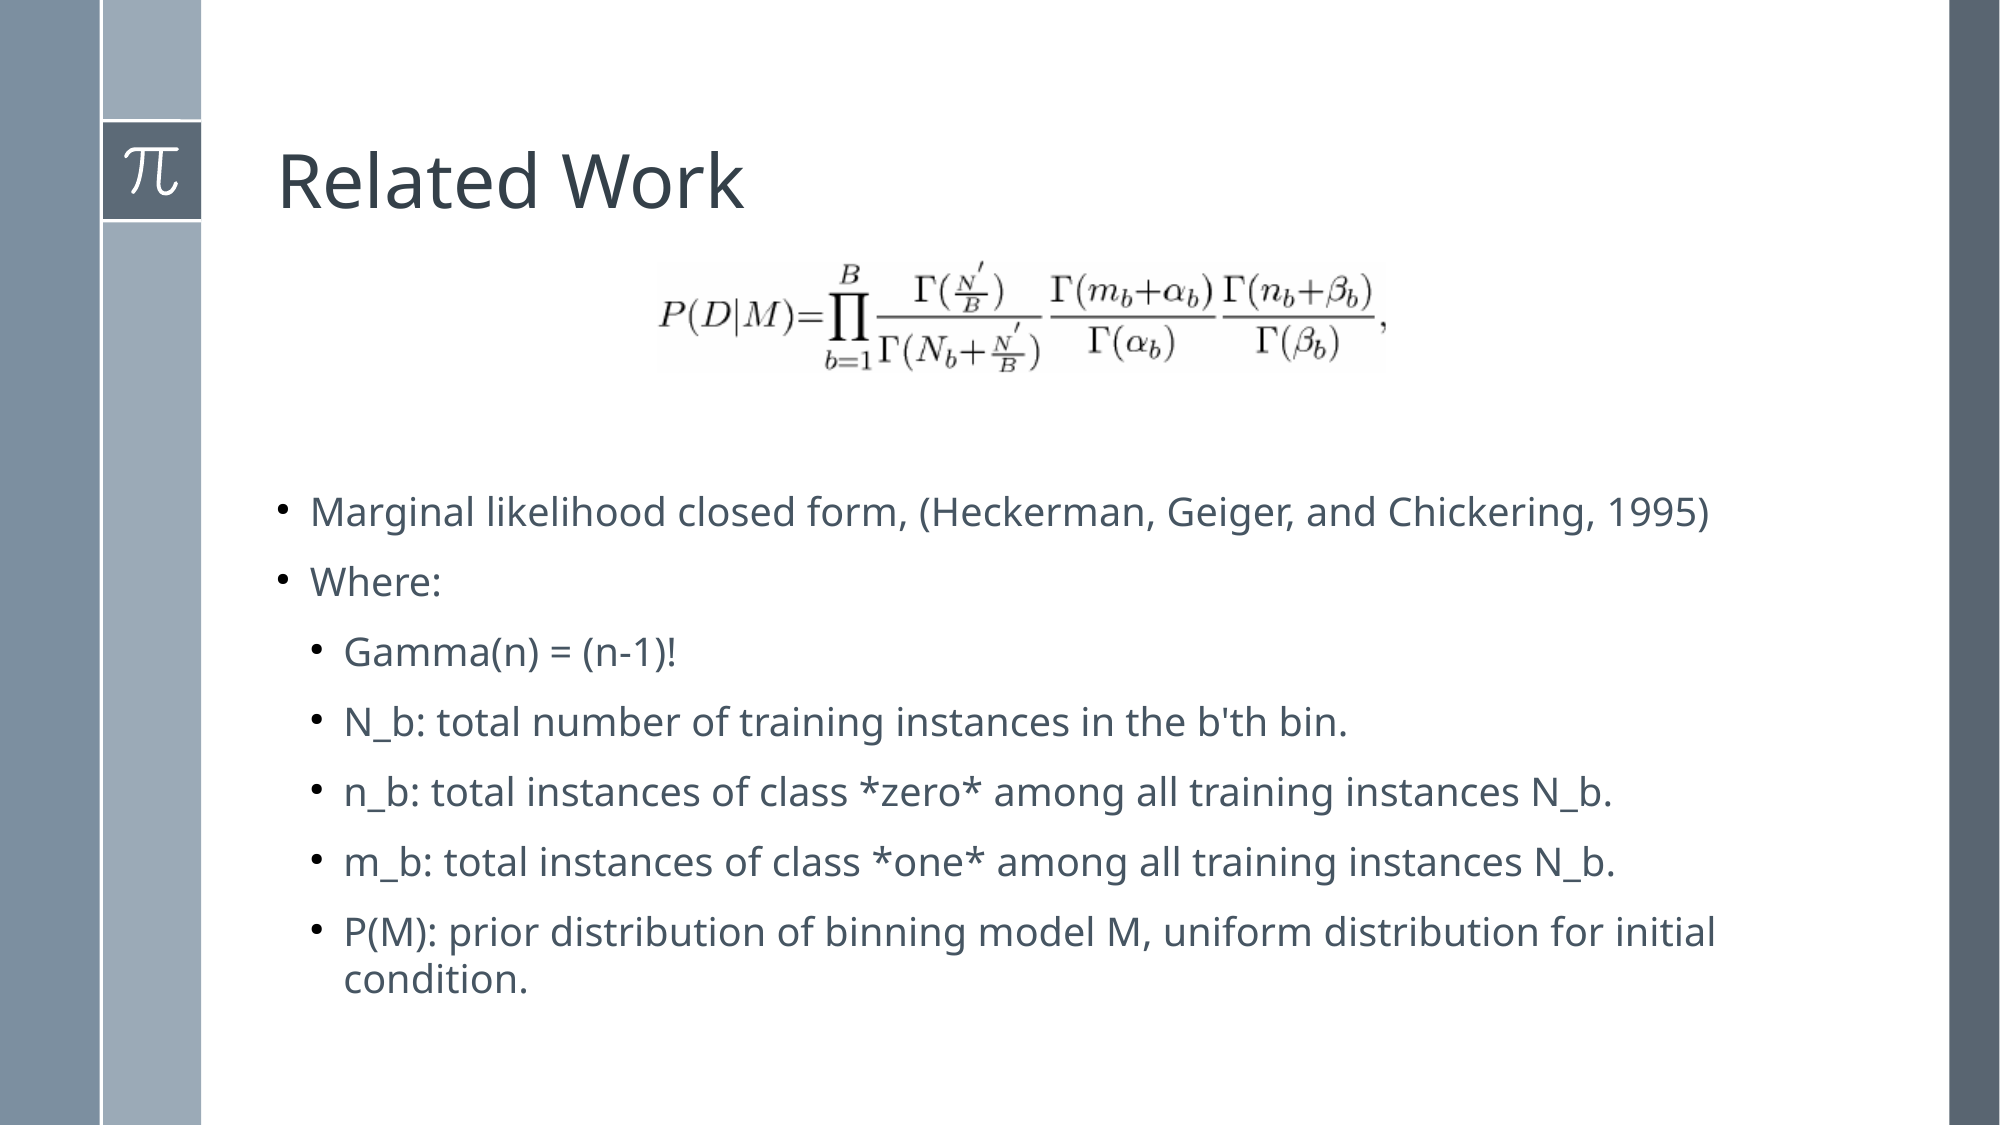

Related Work
Marginal likelihood closed form, (Heckerman, Geiger, and Chickering, 1995)
Where:
Gamma(n) = (n-1)!
N_b: total number of training instances in the b'th bin.
n_b: total instances of class *zero* among all training instances N_b.
m_b: total instances of class *one* among all training instances N_b.
P(M): prior distribution of binning model M, uniform distribution for initial condition.